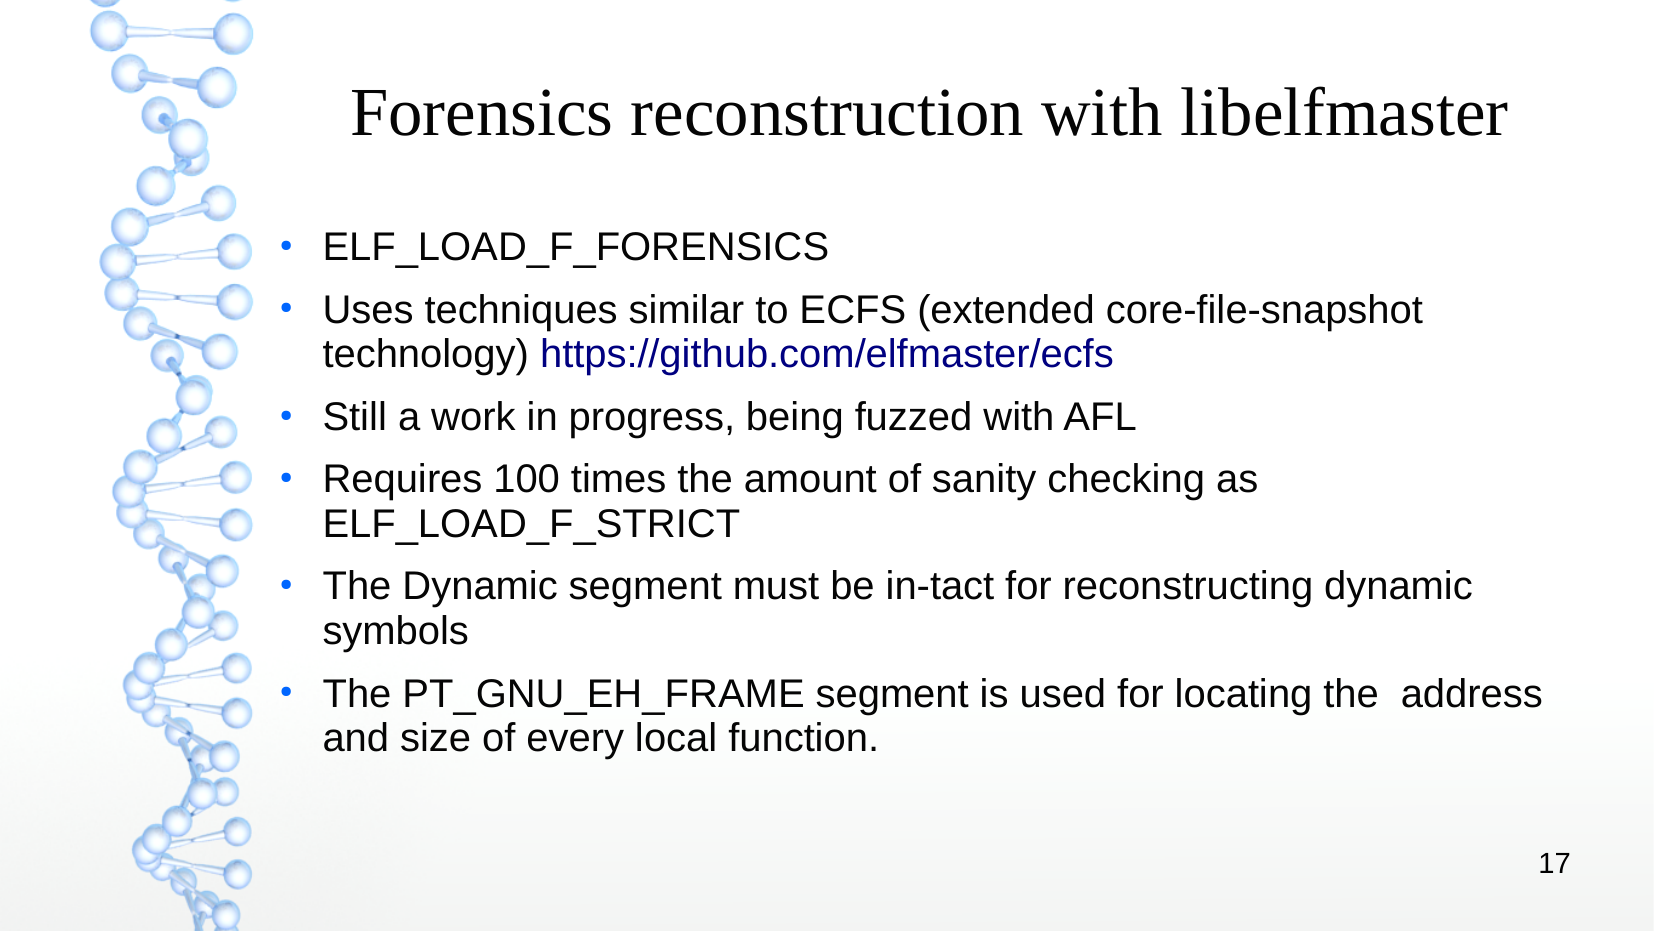

# Forensics reconstruction with libelfmaster
ELF_LOAD_F_FORENSICS
Uses techniques similar to ECFS (extended core-file-snapshot technology) https://github.com/elfmaster/ecfs
Still a work in progress, being fuzzed with AFL
Requires 100 times the amount of sanity checking as ELF_LOAD_F_STRICT
The Dynamic segment must be in-tact for reconstructing dynamic symbols
The PT_GNU_EH_FRAME segment is used for locating the address and size of every local function.
17